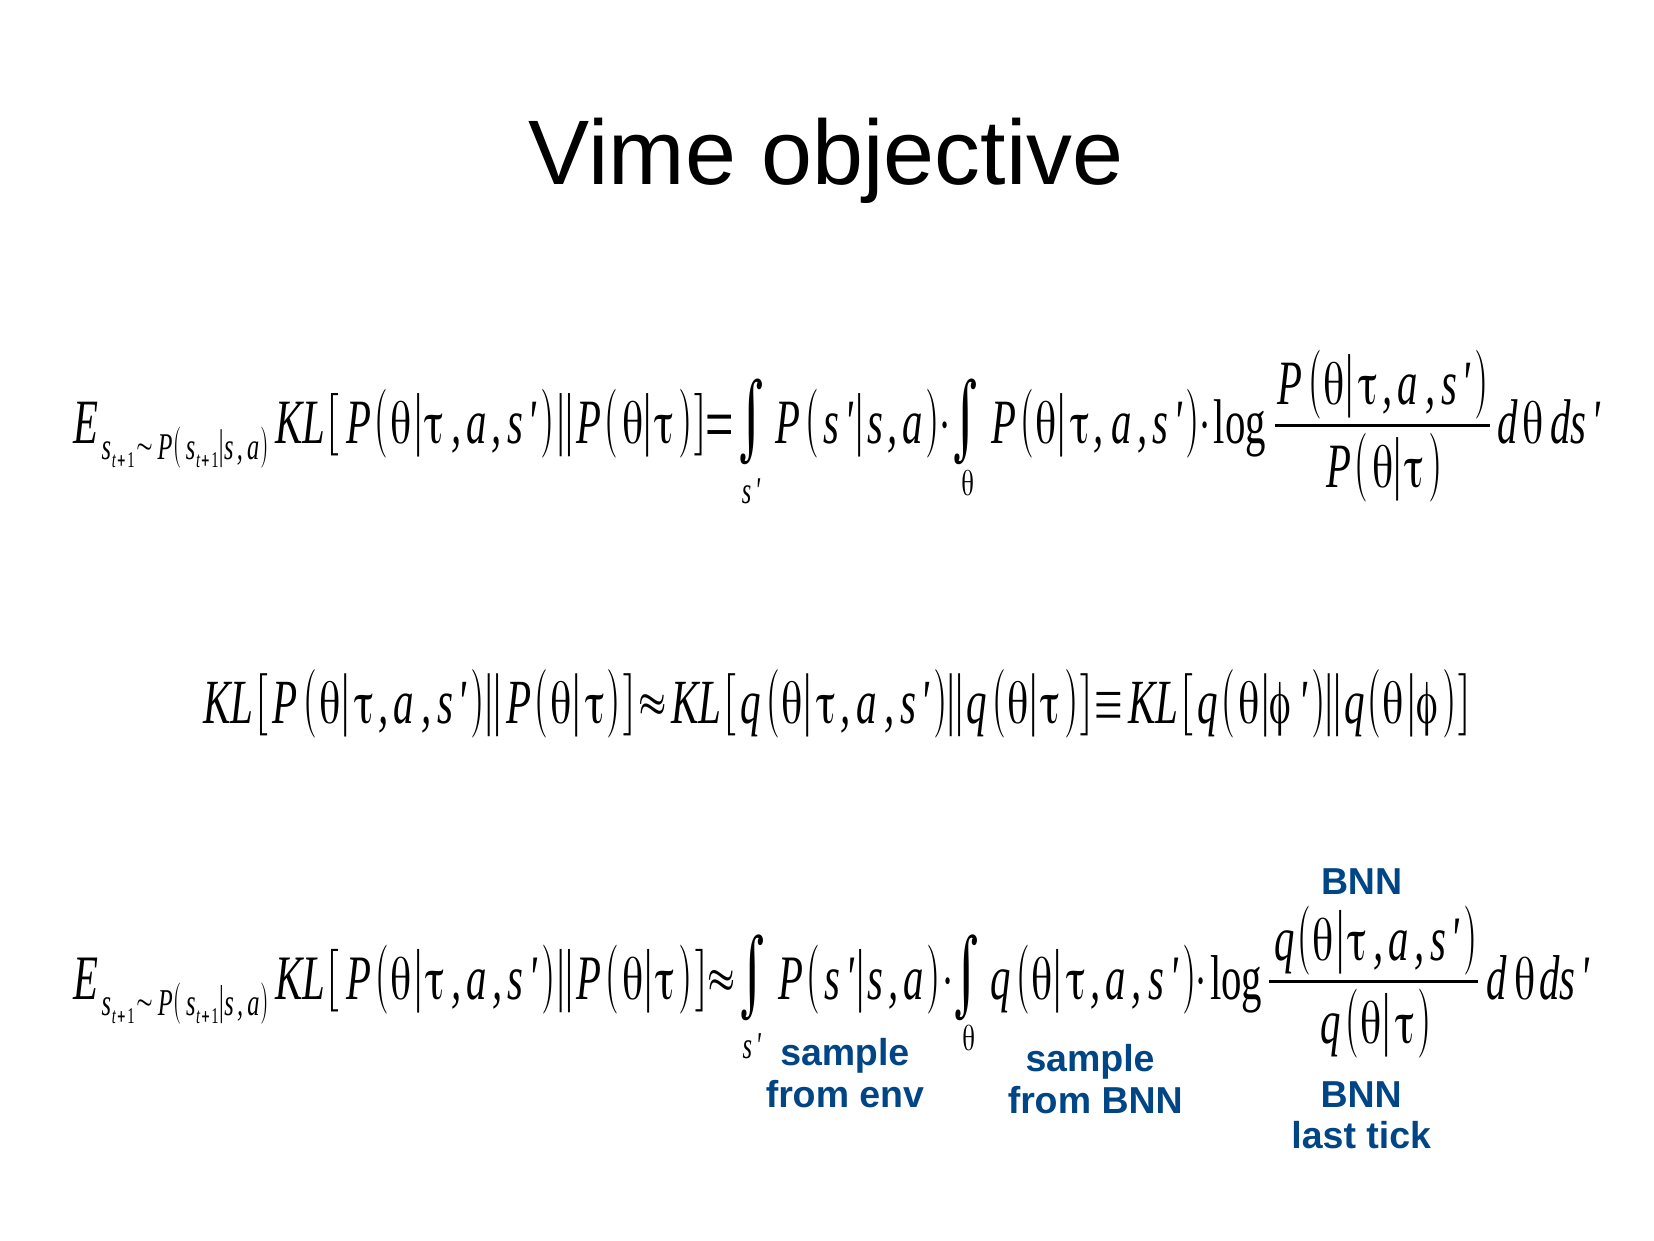

# Vime objective
BNN
sample
from env
sample
from BNN
BNN
last tick